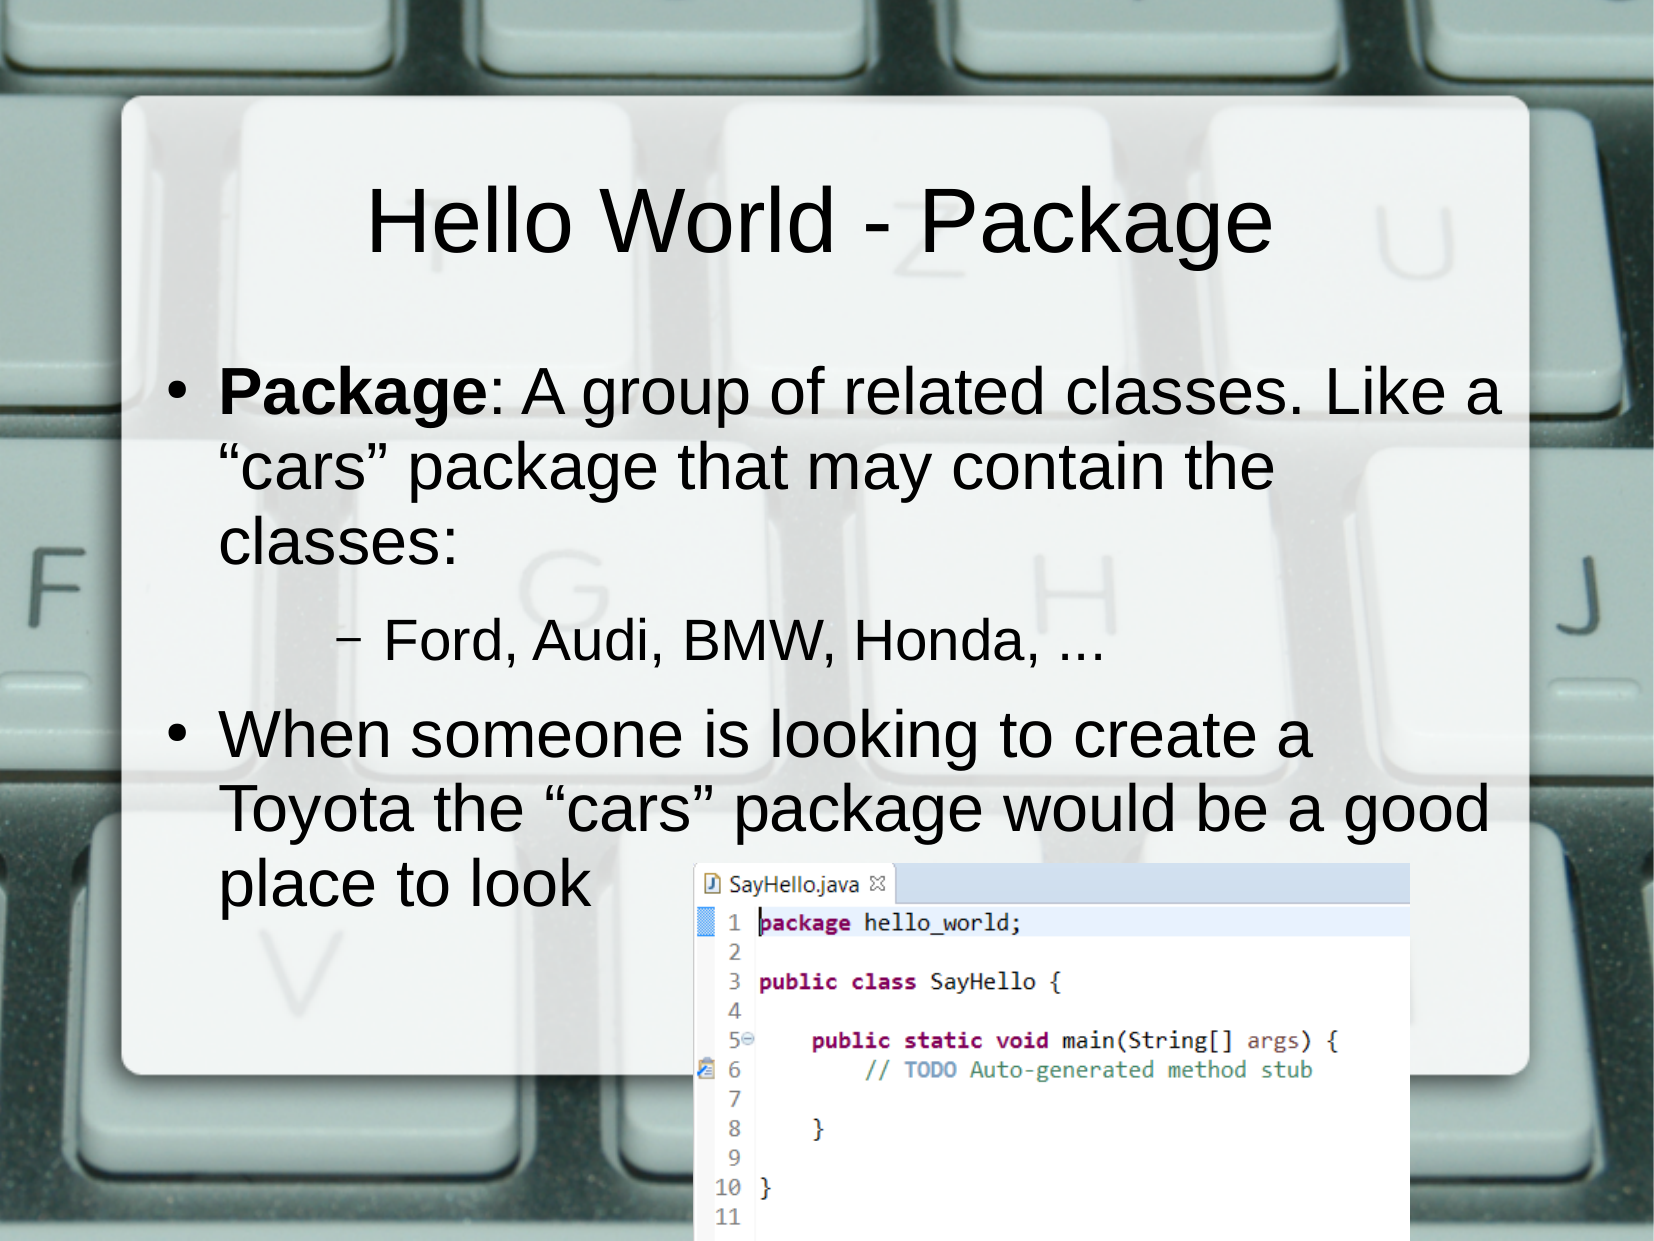

# Hello World - Package
Package: A group of related classes. Like a “cars” package that may contain the classes:
Ford, Audi, BMW, Honda, ...
When someone is looking to create a Toyota the “cars” package would be a good place to look